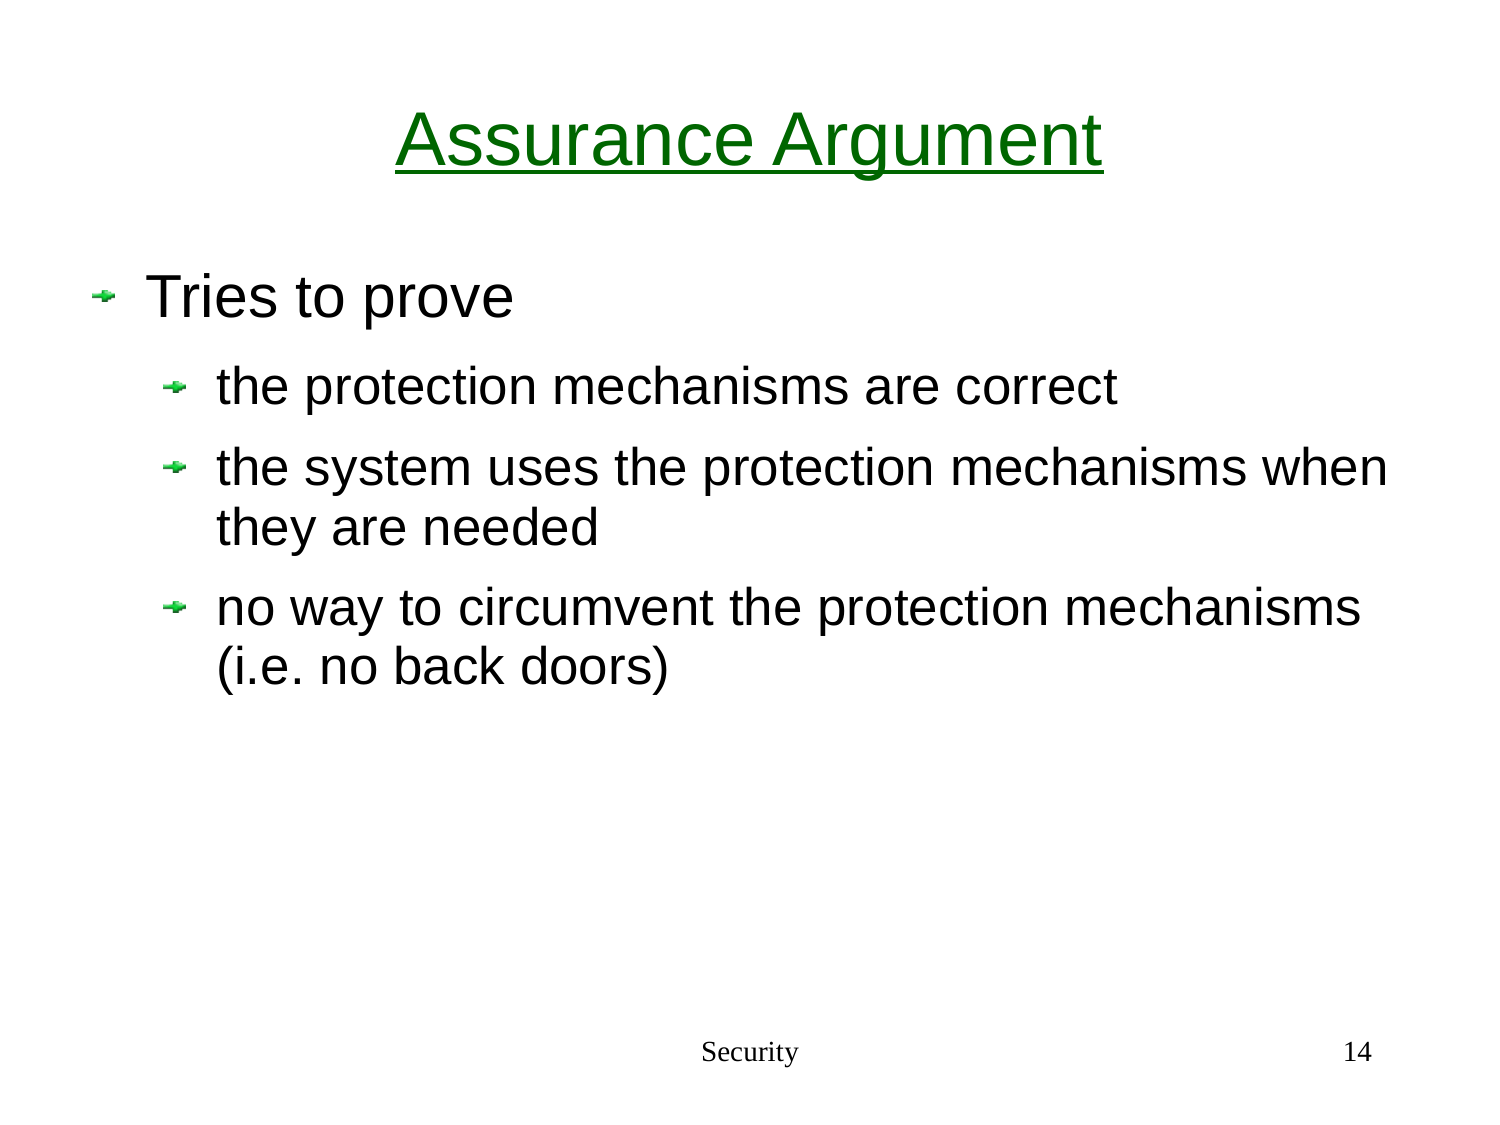

# Assurance Argument
Tries to prove
the protection mechanisms are correct
the system uses the protection mechanisms when they are needed
no way to circumvent the protection mechanisms (i.e. no back doors)
Security